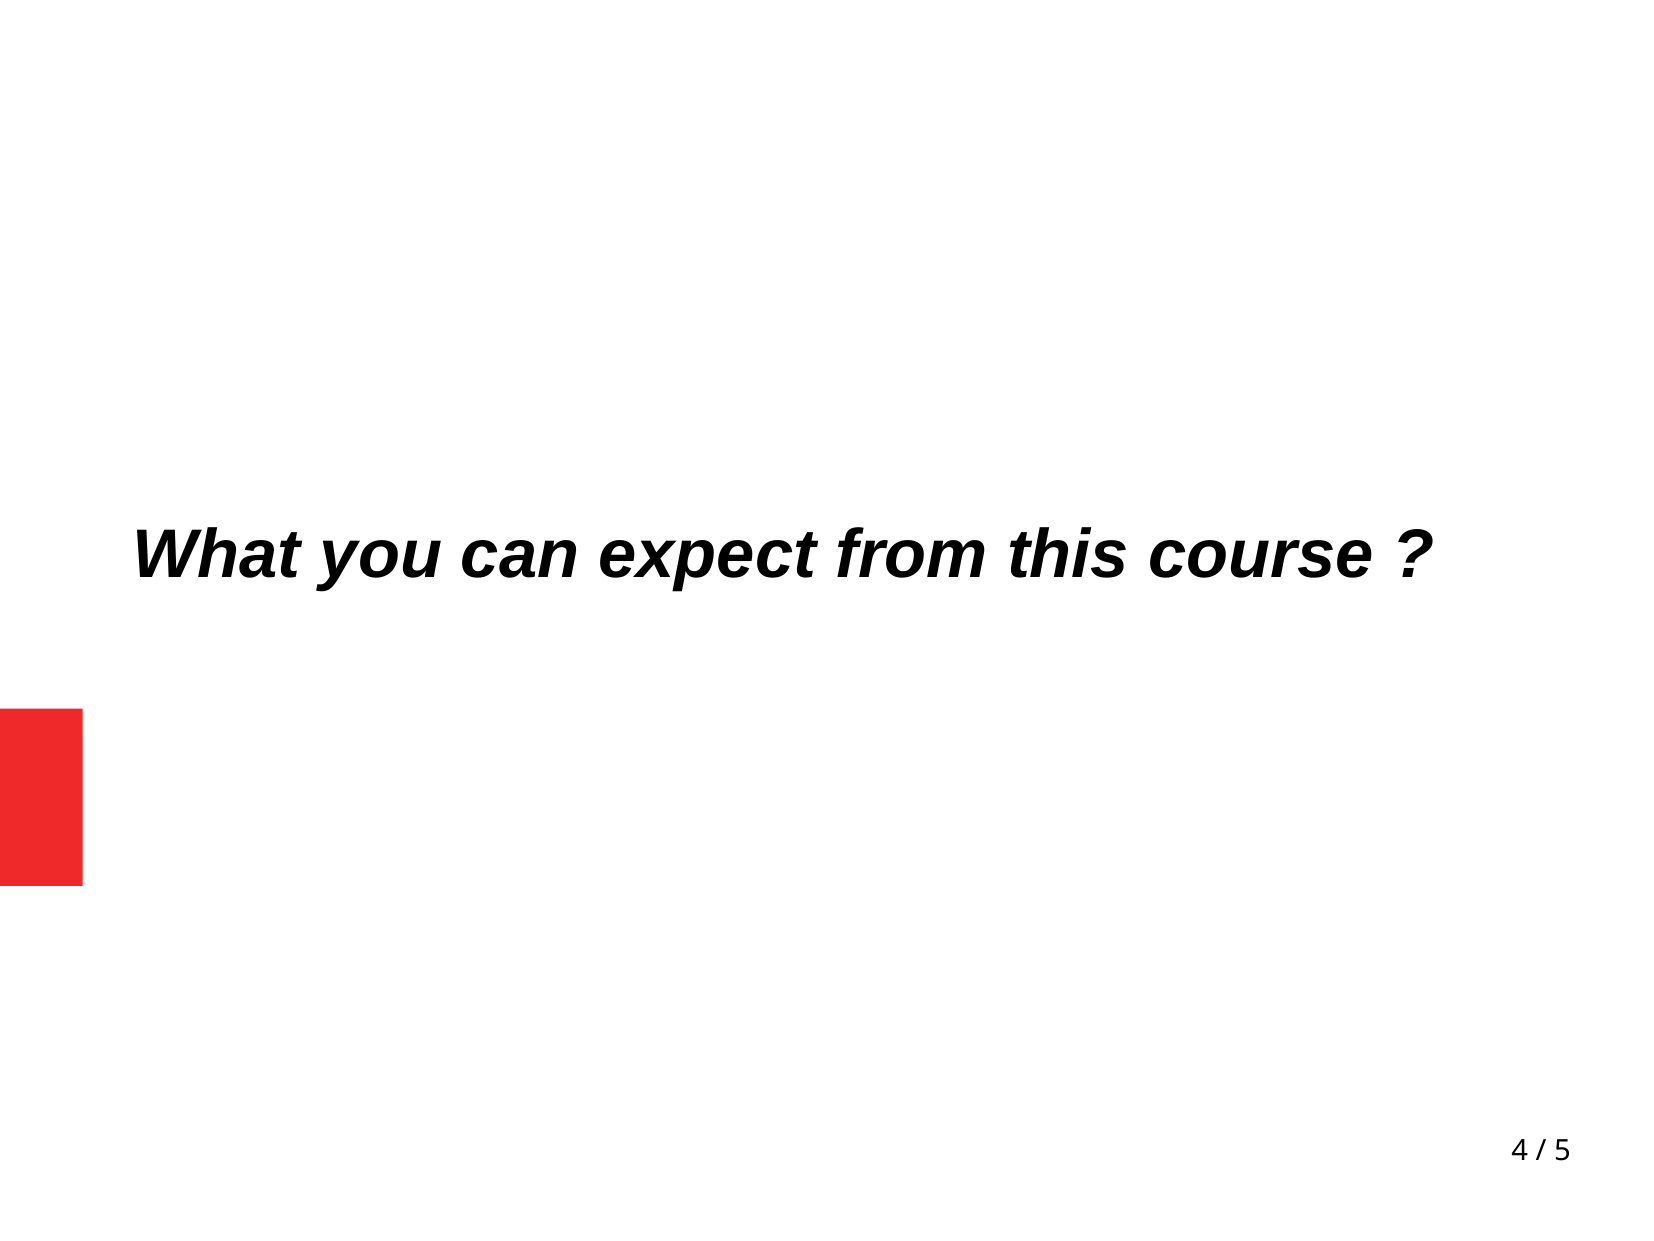

What you can expect from this course ?
4